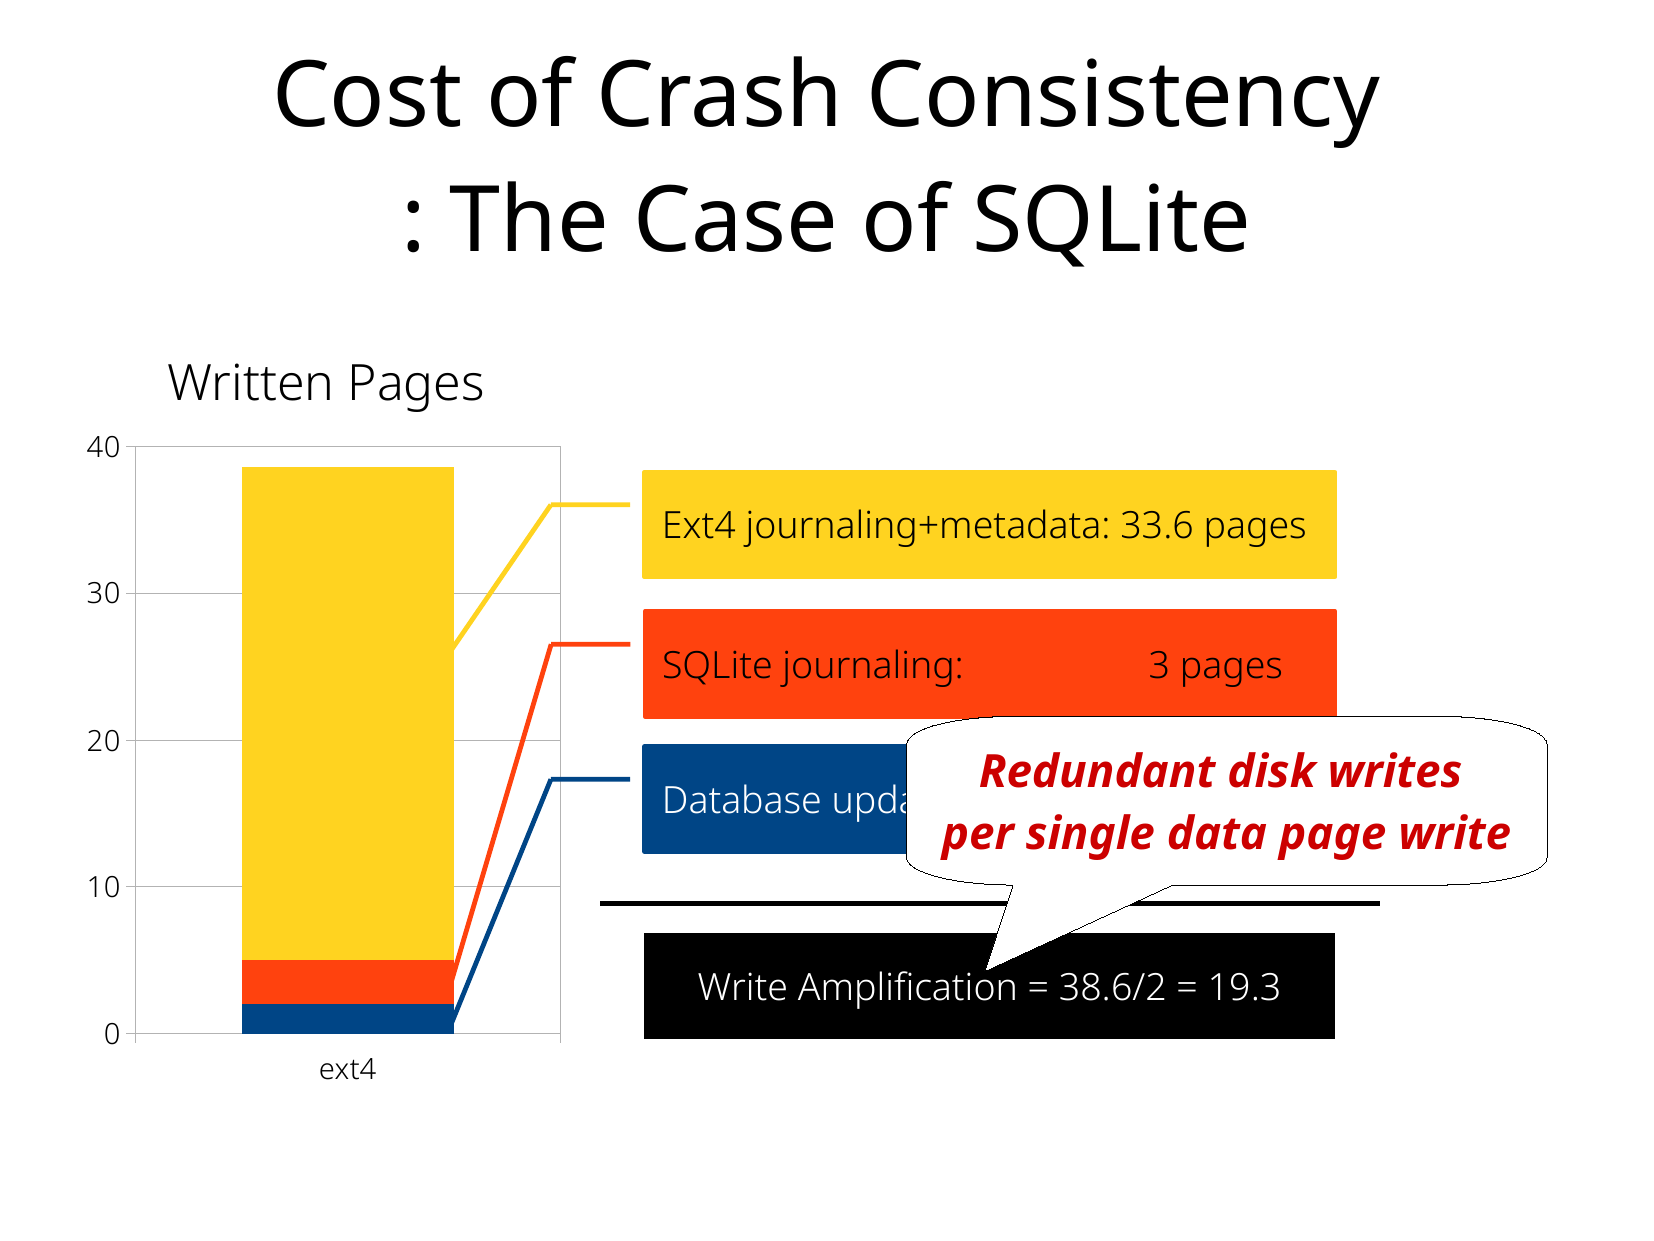

# Cost of Crash Consistency : The Case of SQLite
Written Pages
### Chart
| Category | Application | SQLite Journaling | FS Journaling + Metadata |
|---|---|---|---|
| ext4 | 2.0 | 3.0 | 33.6 |Ext4 journaling+metadata: 33.6 pages
SQLite journaling: 3 pages
Redundant disk writes
per single data page write
Database update: 2 pages
Write Amplification = 38.6/2 = 19.3